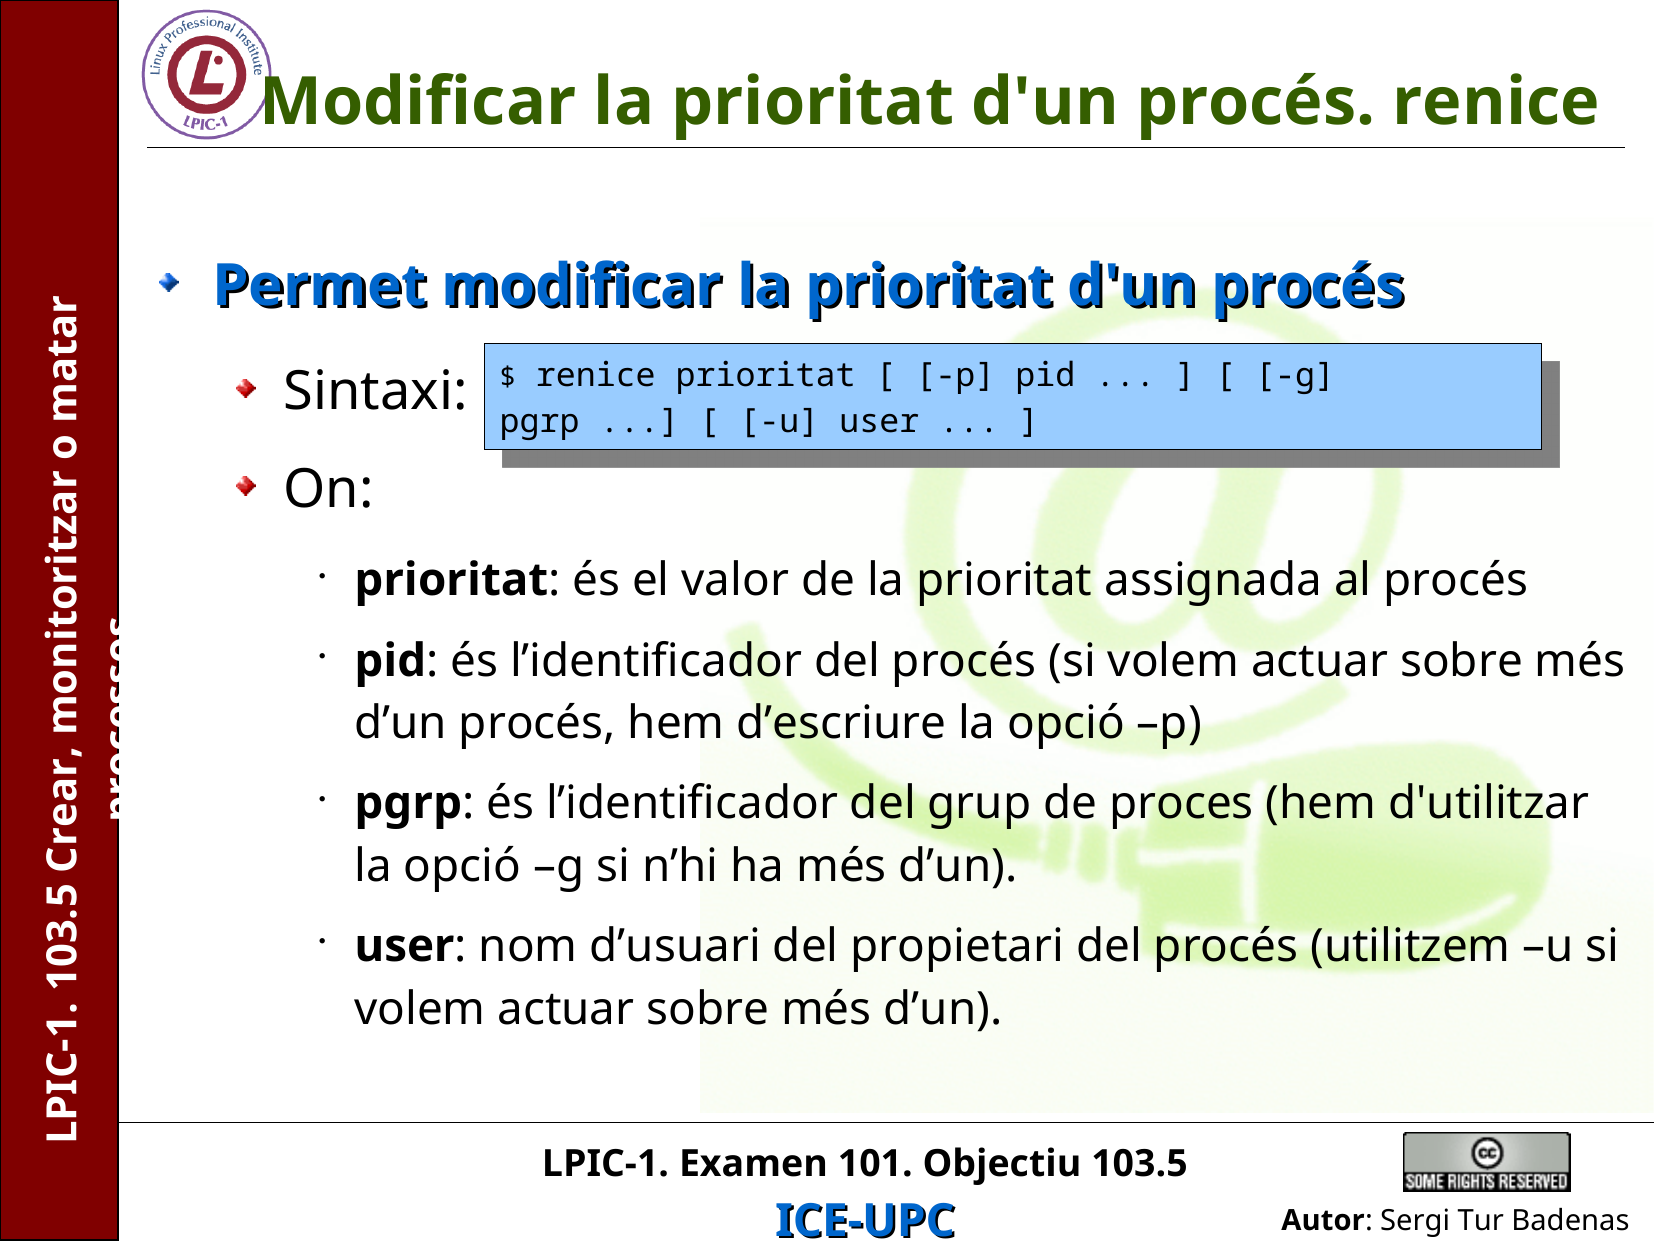

# Modificar la prioritat d'un procés. renice
Permet modificar la prioritat d'un procés
Sintaxi:
On:
prioritat: és el valor de la prioritat assignada al procés
pid: és l’identificador del procés (si volem actuar sobre més d’un procés, hem d’escriure la opció –p)
pgrp: és l’identificador del grup de proces (hem d'utilitzar la opció –g si n’hi ha més d’un).
user: nom d’usuari del propietari del procés (utilitzem –u si volem actuar sobre més d’un).
$ renice prioritat [ [-p] pid ... ] [ [-g] pgrp ...] [ [-u] user ... ]